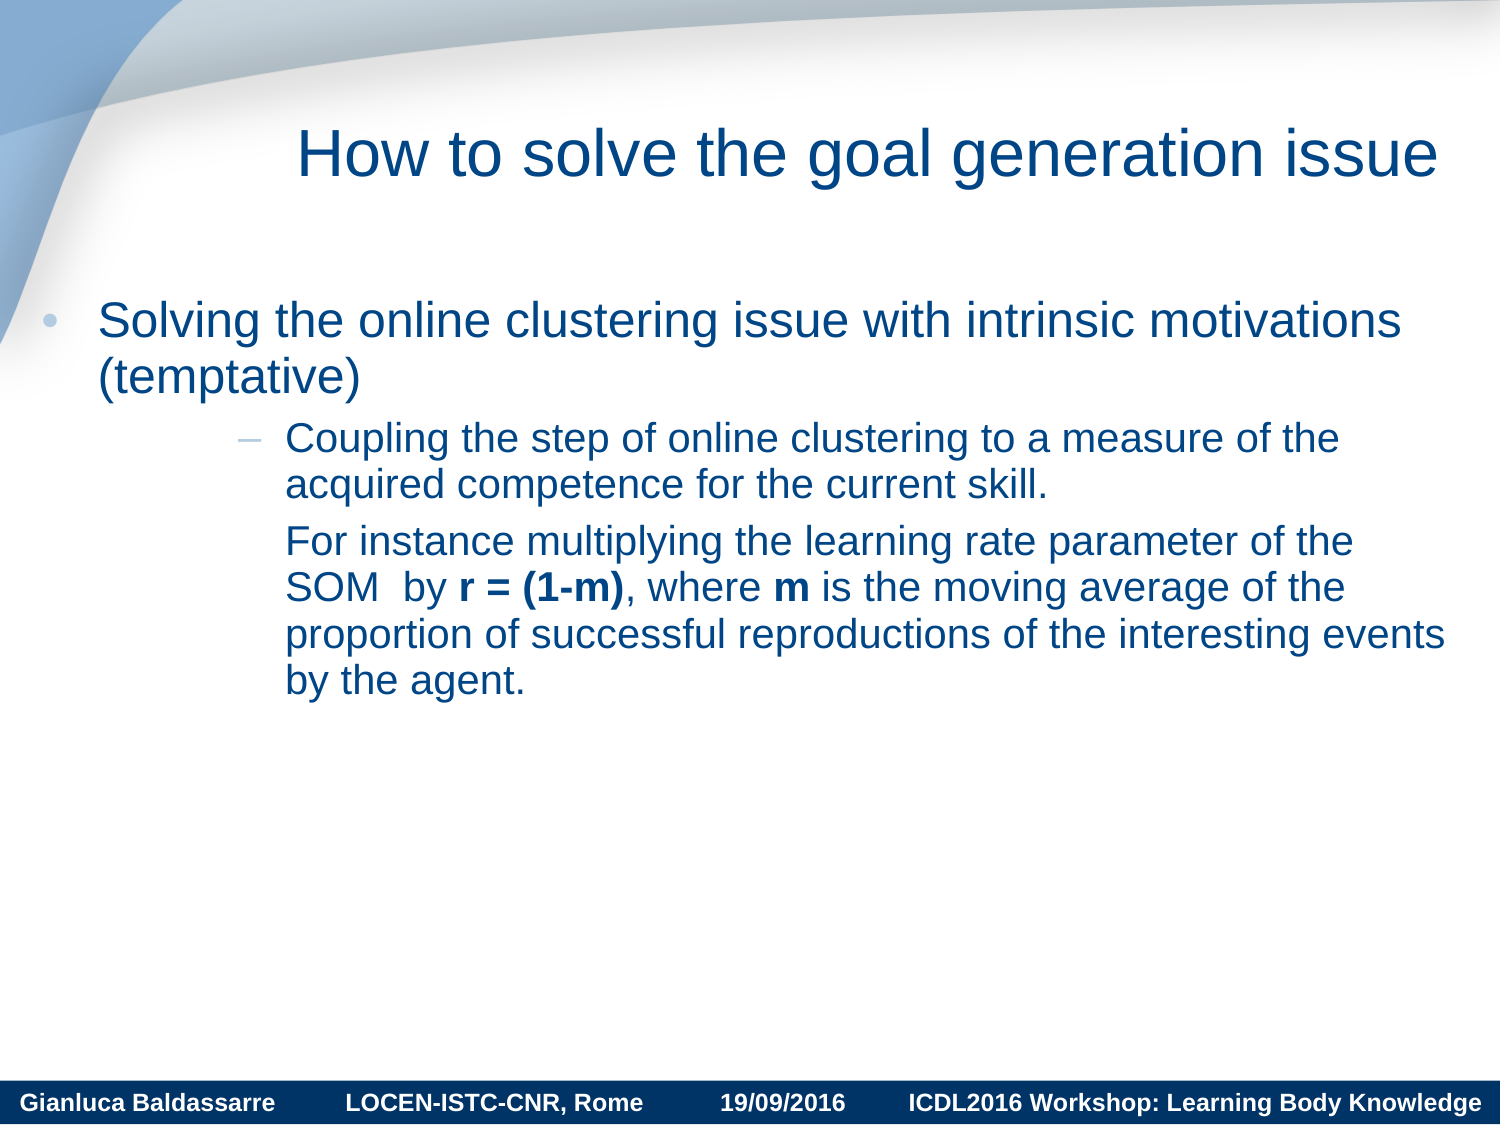

# How to solve the goal generation issue
Solving the online clustering issue with intrinsic motivations (temptative)
Coupling the step of online clustering to a measure of the acquired competence for the current skill.
For instance multiplying the learning rate parameter of the SOM by r = (1-m), where m is the moving average of the proportion of successful reproductions of the interesting events by the agent.